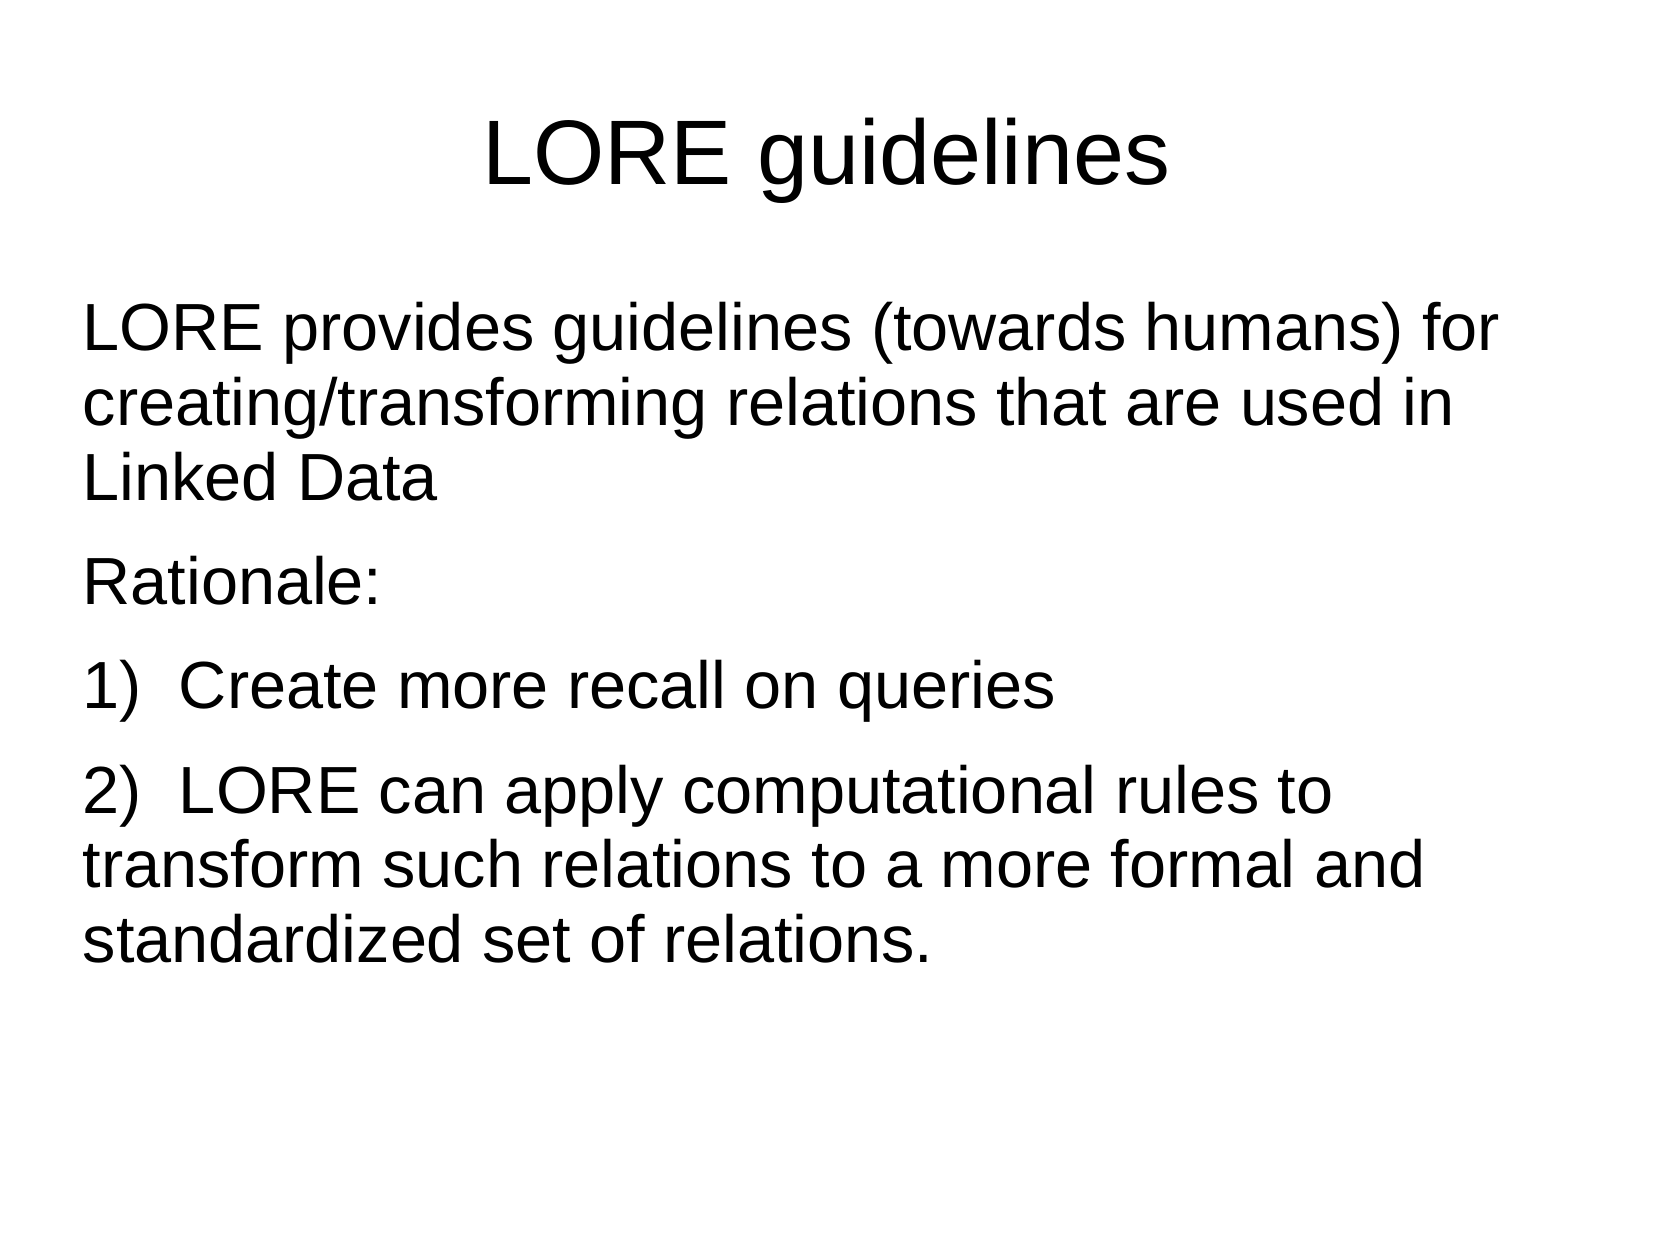

# LORE guidelines
LORE provides guidelines (towards humans) for creating/transforming relations that are used in Linked Data
Rationale:
 Create more recall on queries
 LORE can apply computational rules to transform such relations to a more formal and standardized set of relations.